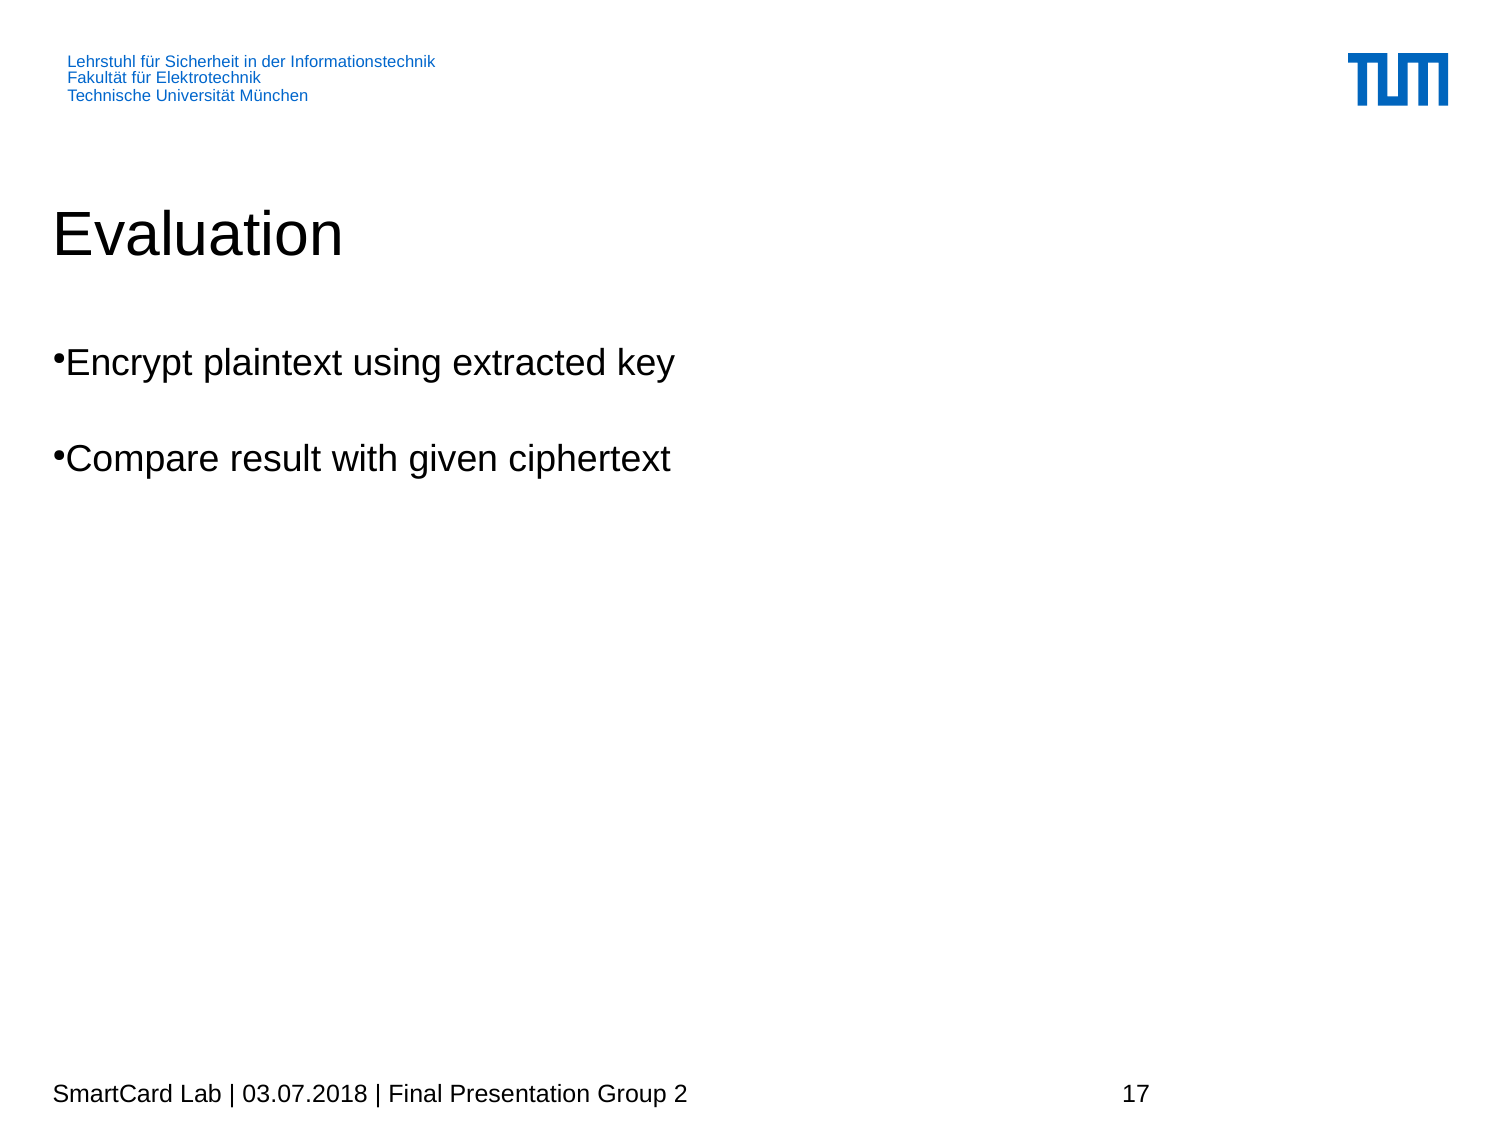

# Evaluation
Encrypt plaintext using extracted key
Compare result with given ciphertext
SmartCard Lab | 03.07.2018 | Final Presentation Group 2